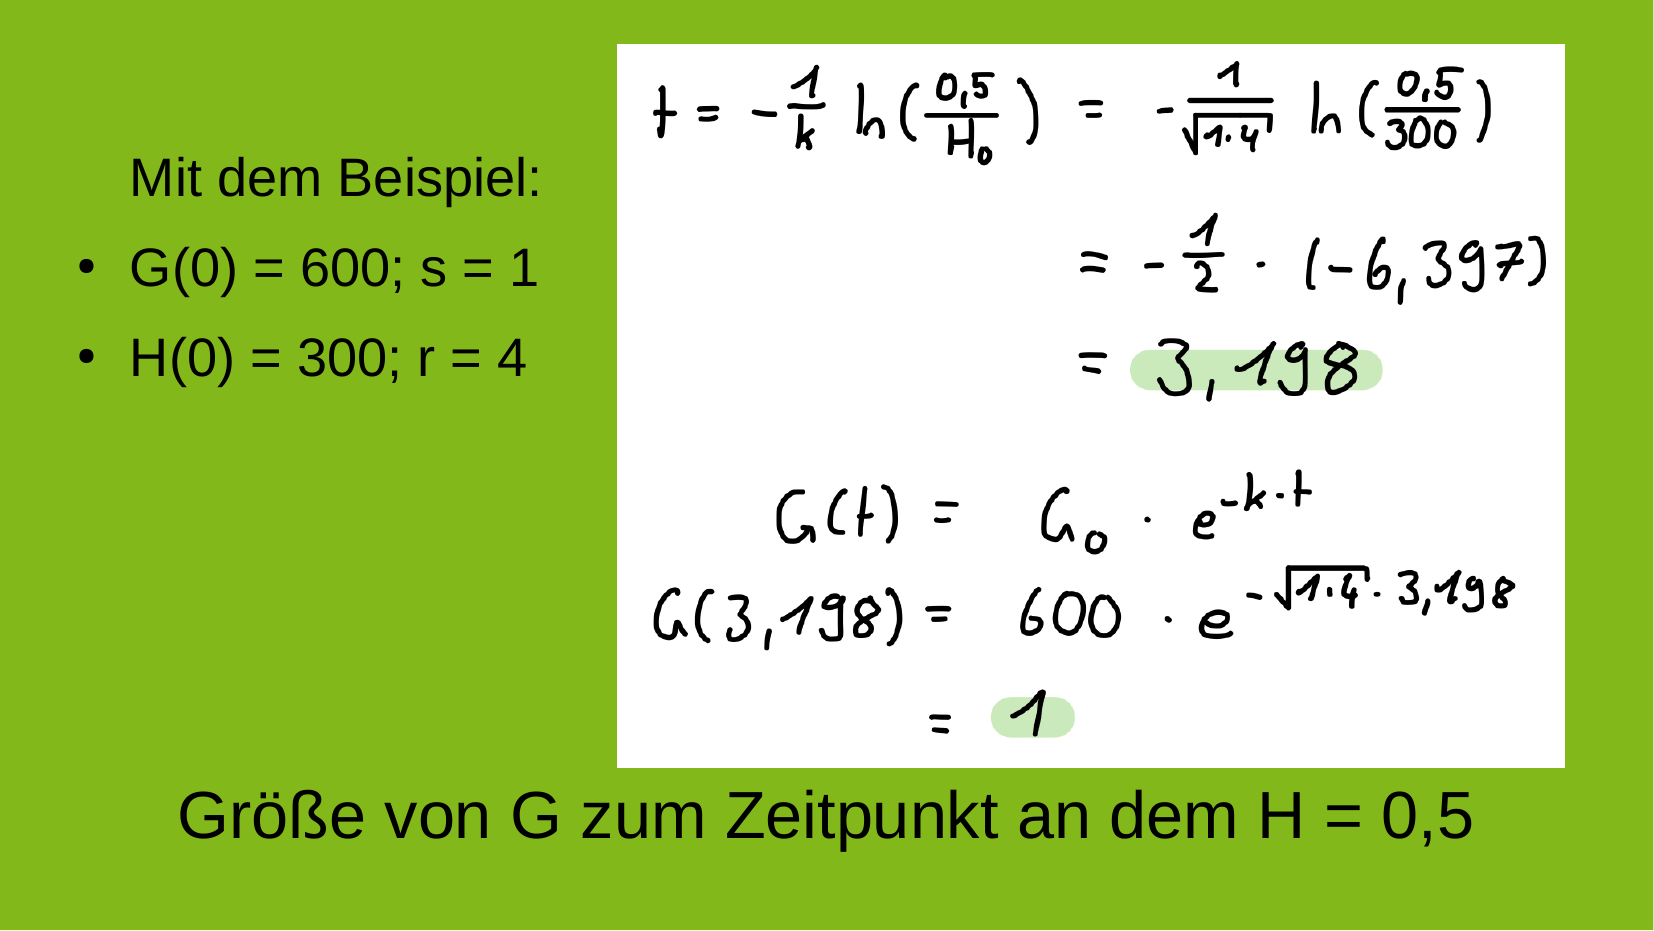

Mit dem Beispiel:
G(0) = 600; s = 1
H(0) = 300; r = 4
# Größe von G zum Zeitpunkt an dem H = 0,5